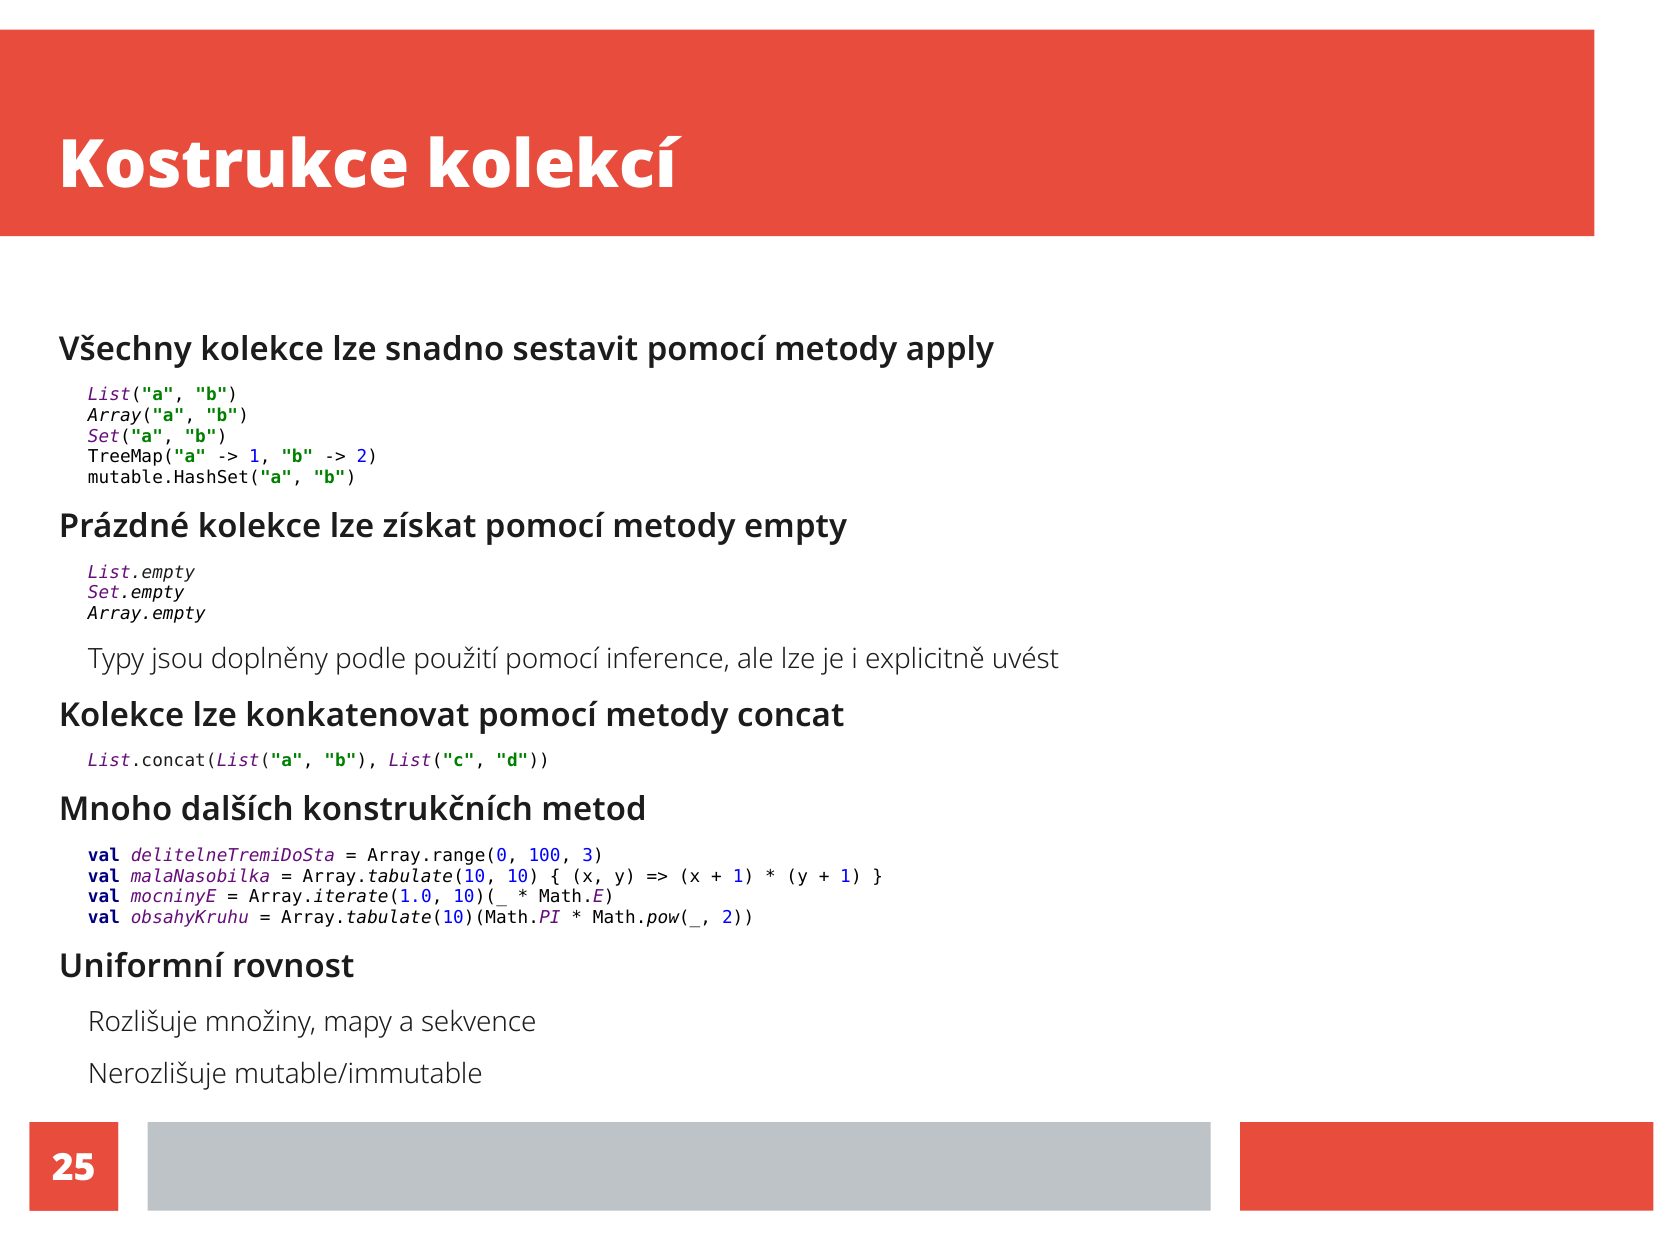

# Kostrukce kolekcí
Všechny kolekce lze snadno sestavit pomocí metody apply
List("a", "b")
Array("a", "b")
Set("a", "b")
TreeMap("a" -> 1, "b" -> 2)
mutable.HashSet("a", "b")
Prázdné kolekce lze získat pomocí metody empty
List.empty
Set.empty
Array.empty
Typy jsou doplněny podle použití pomocí inference, ale lze je i explicitně uvést
Kolekce lze konkatenovat pomocí metody concat
List.concat(List("a", "b"), List("c", "d"))
Mnoho dalších konstrukčních metod
val delitelneTremiDoSta = Array.range(0, 100, 3)
val malaNasobilka = Array.tabulate(10, 10) { (x, y) => (x + 1) * (y + 1) }
val mocninyE = Array.iterate(1.0, 10)(_ * Math.E)
val obsahyKruhu = Array.tabulate(10)(Math.PI * Math.pow(_, 2))
Uniformní rovnost
Rozlišuje množiny, mapy a sekvence
Nerozlišuje mutable/immutable
25